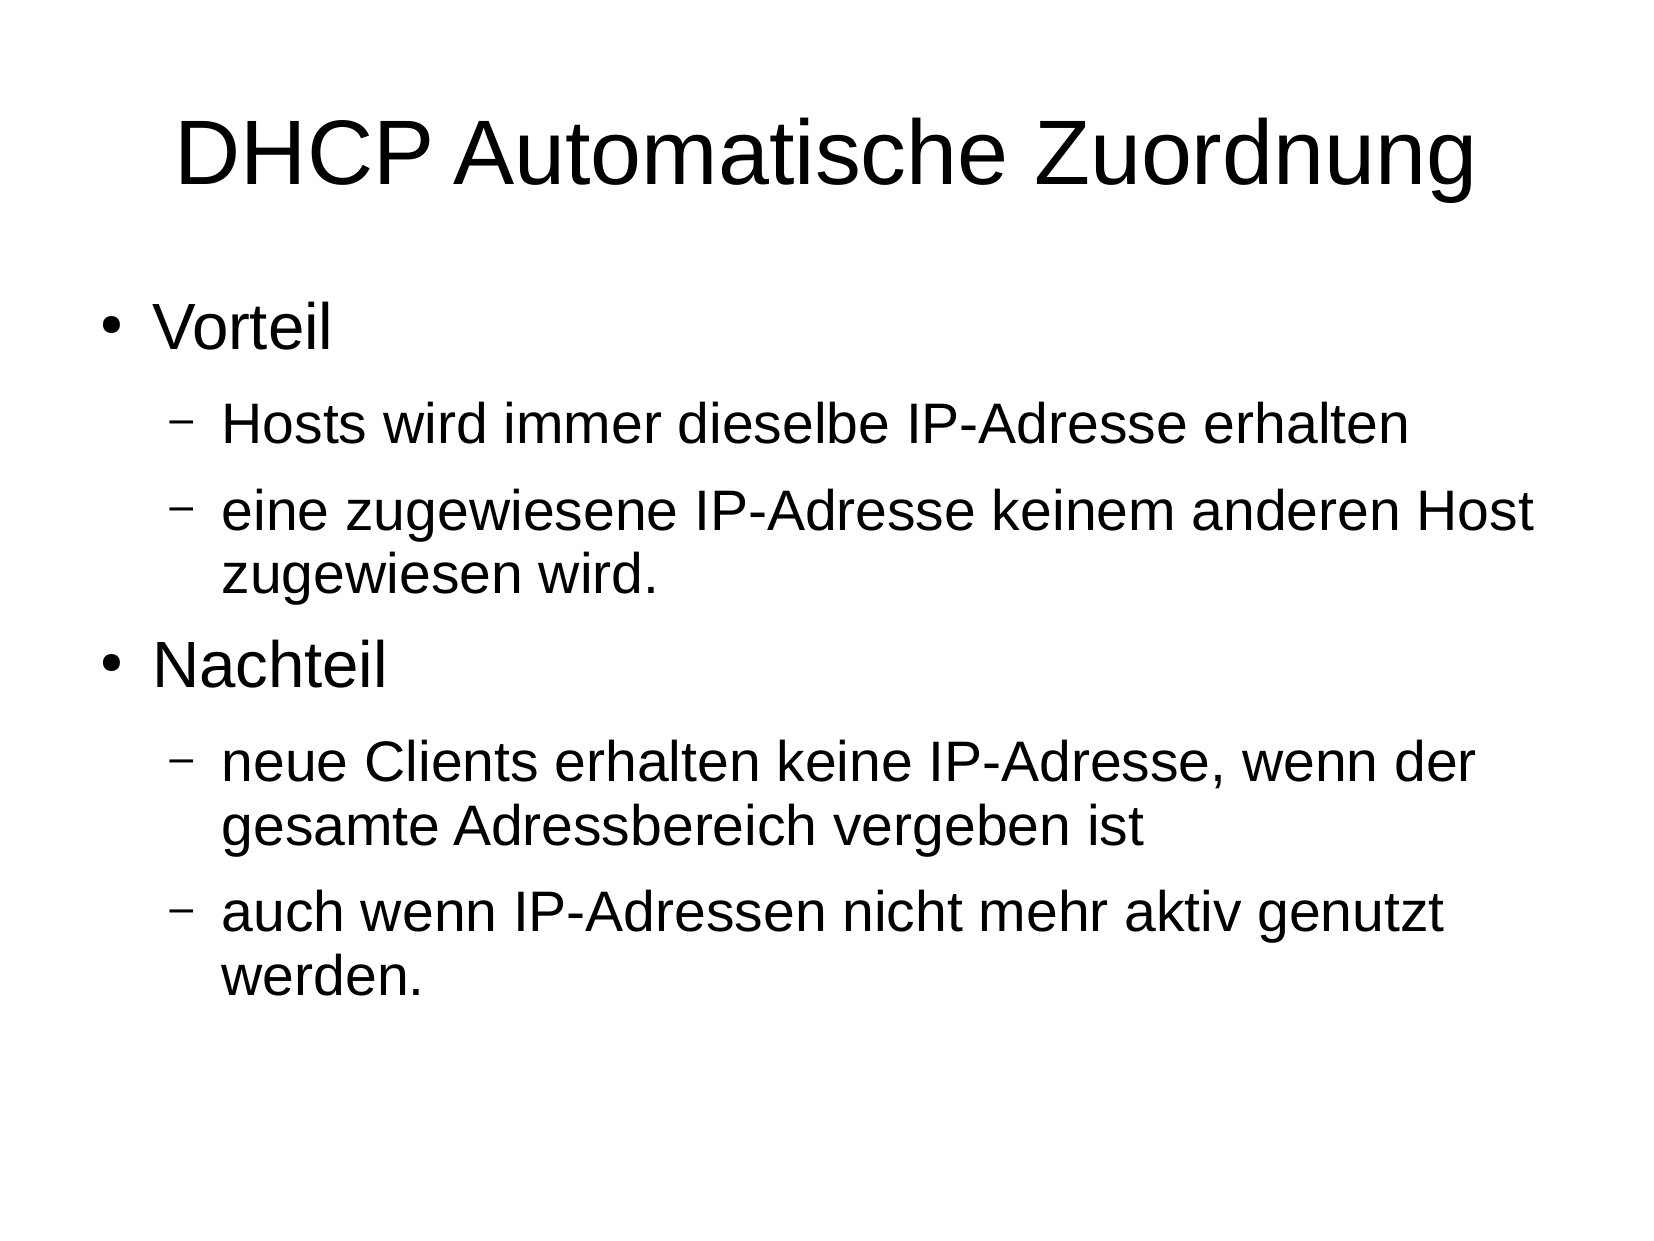

# DHCP Automatische Zuordnung
Vorteil
Hosts wird immer dieselbe IP-Adresse erhalten
eine zugewiesene IP-Adresse keinem anderen Host zugewiesen wird.
Nachteil
neue Clients erhalten keine IP-Adresse, wenn der gesamte Adressbereich vergeben ist
auch wenn IP-Adressen nicht mehr aktiv genutzt werden.